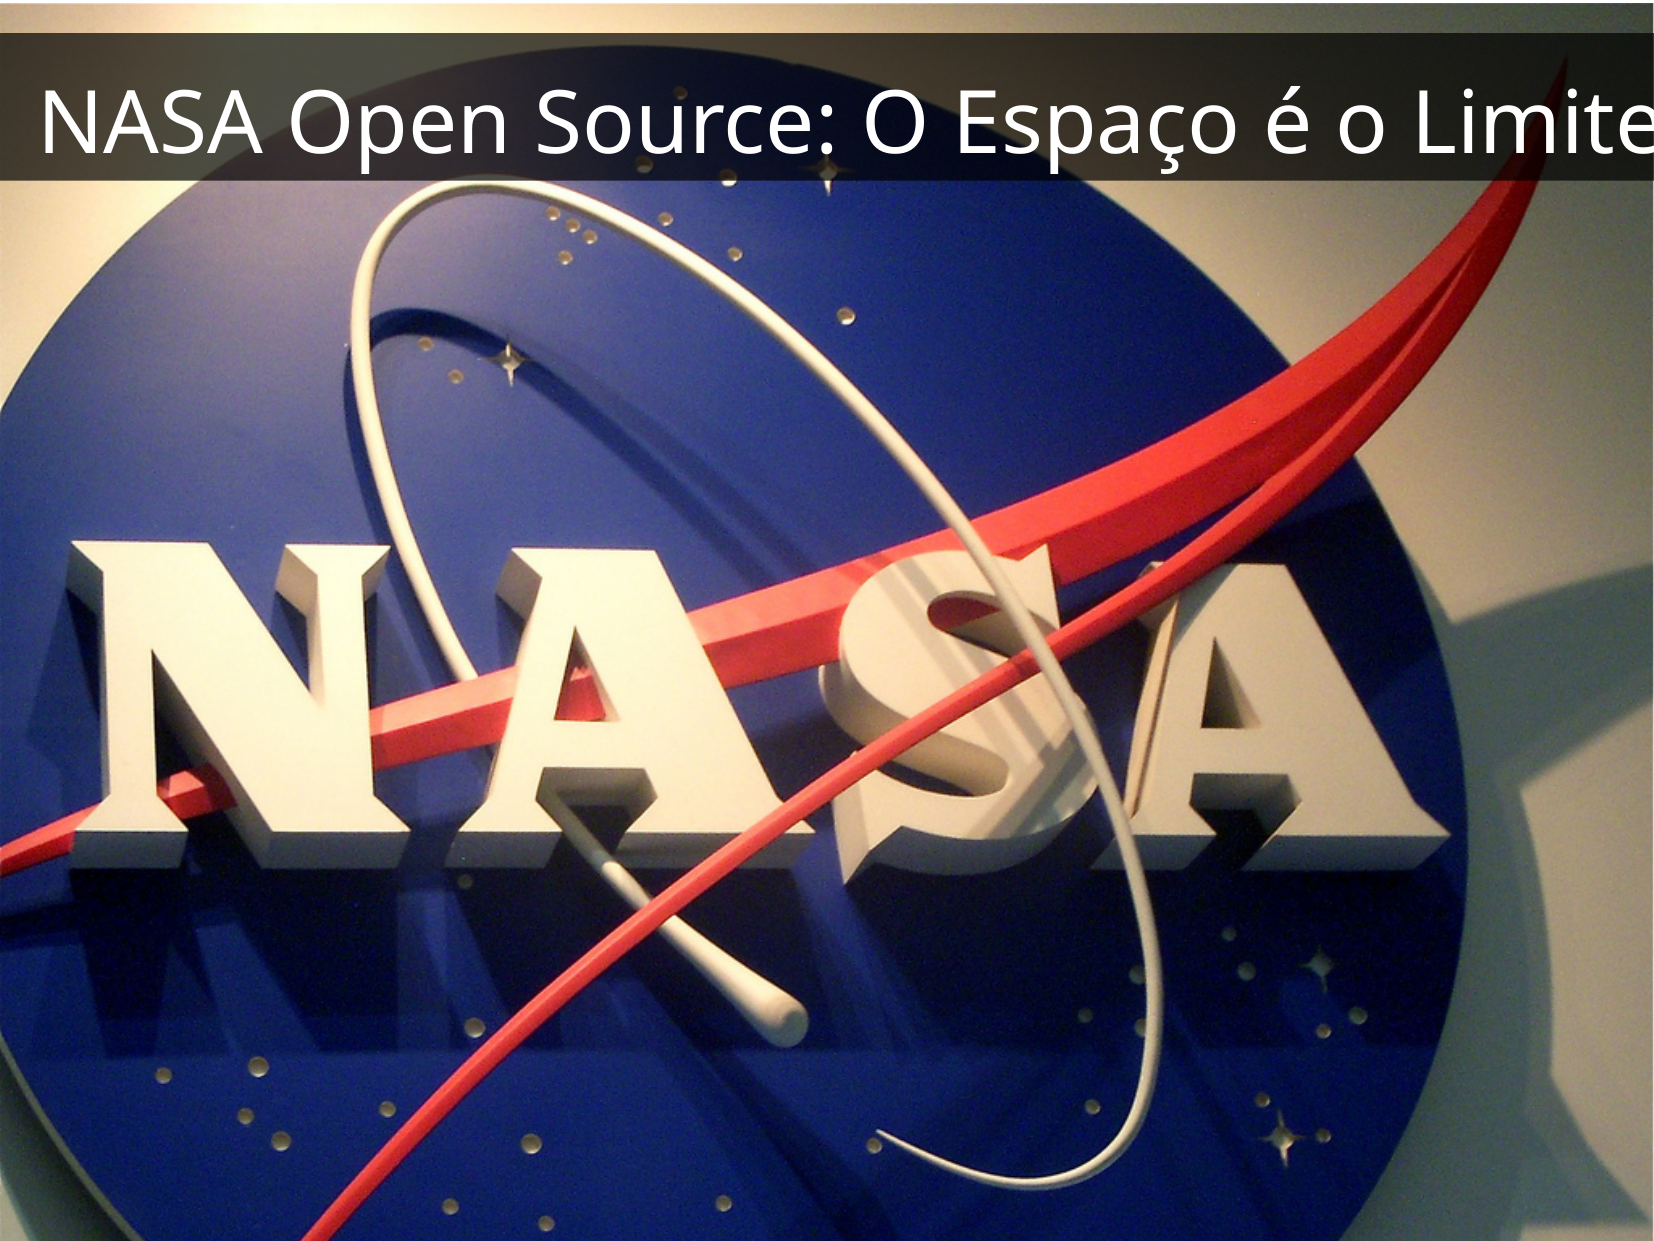

NASA Open Source: O Espaço é o Limite